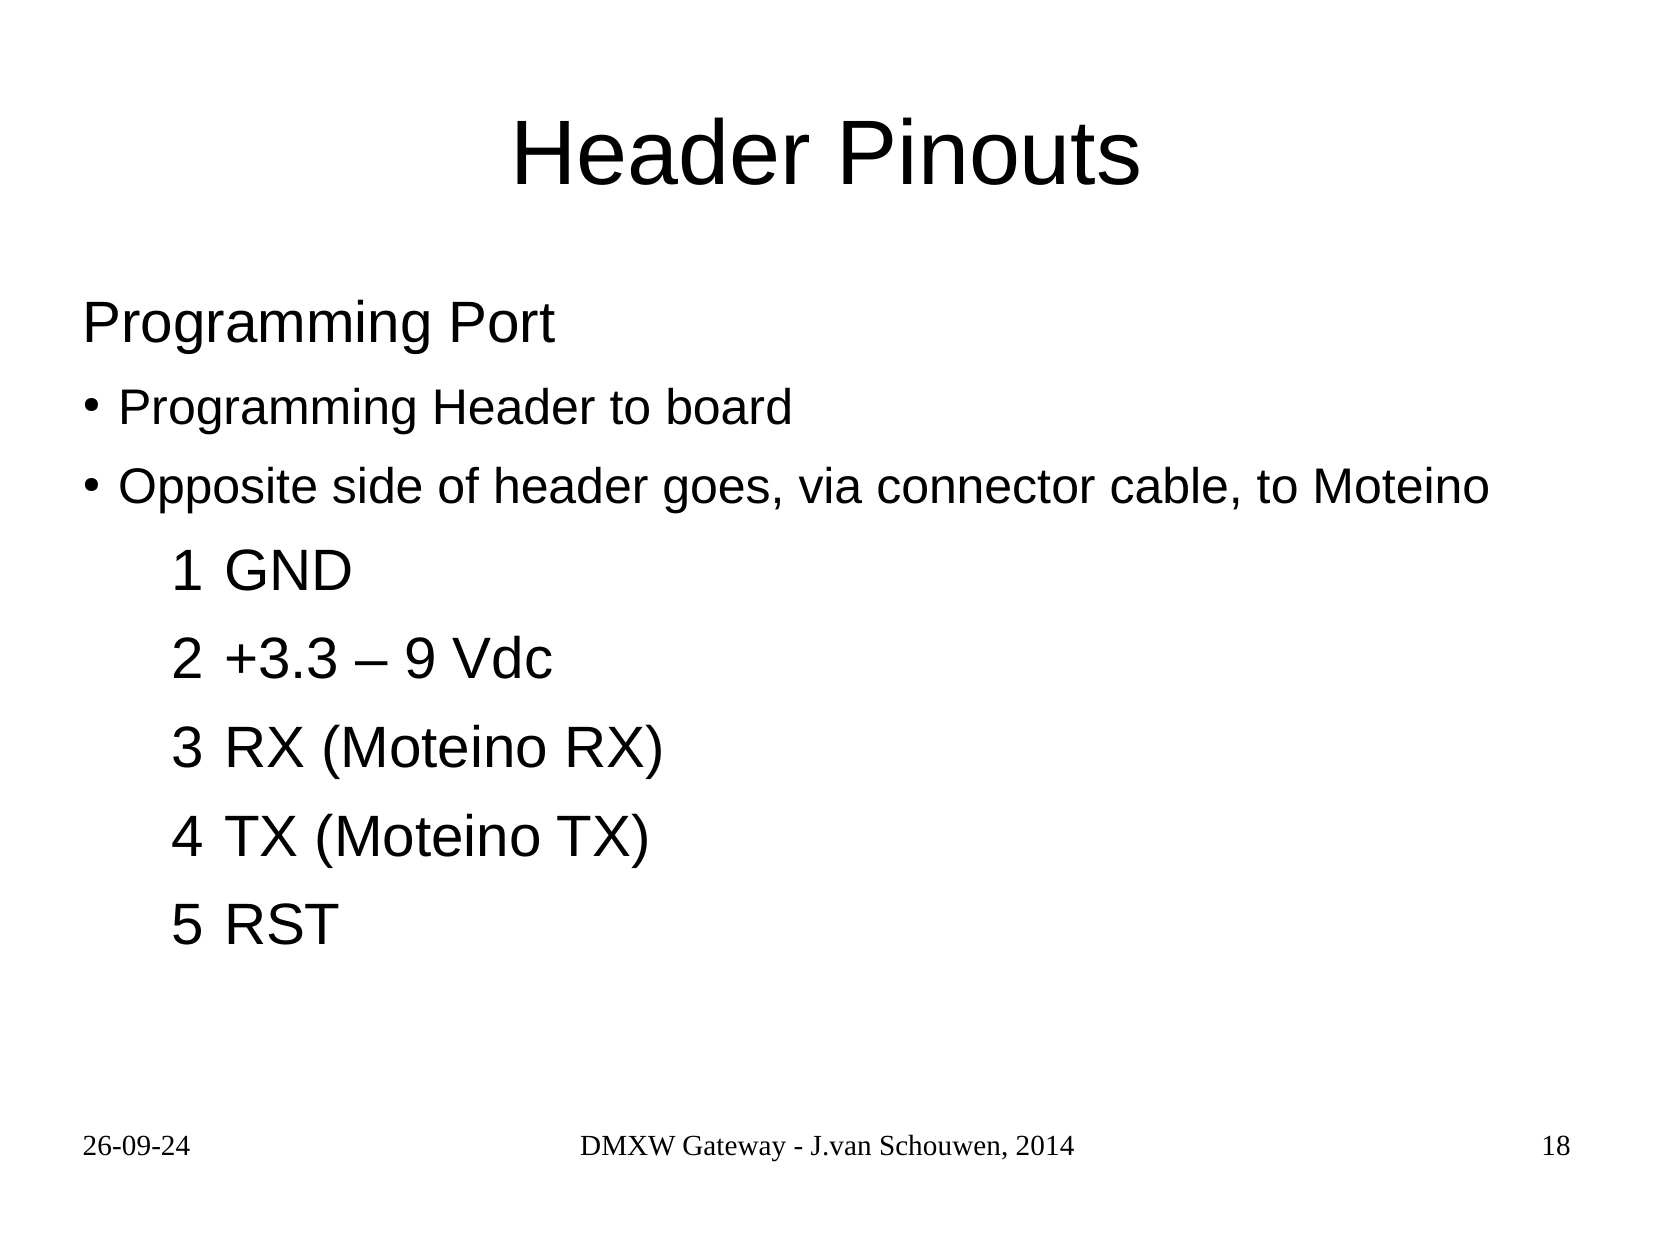

# Header Pinouts
Programming Port
Programming Header to board
Opposite side of header goes, via connector cable, to Moteino
GND
+3.3 – 9 Vdc
RX (Moteino RX)
TX (Moteino TX)
RST
DMXW Gateway - J.van Schouwen, 2014
18